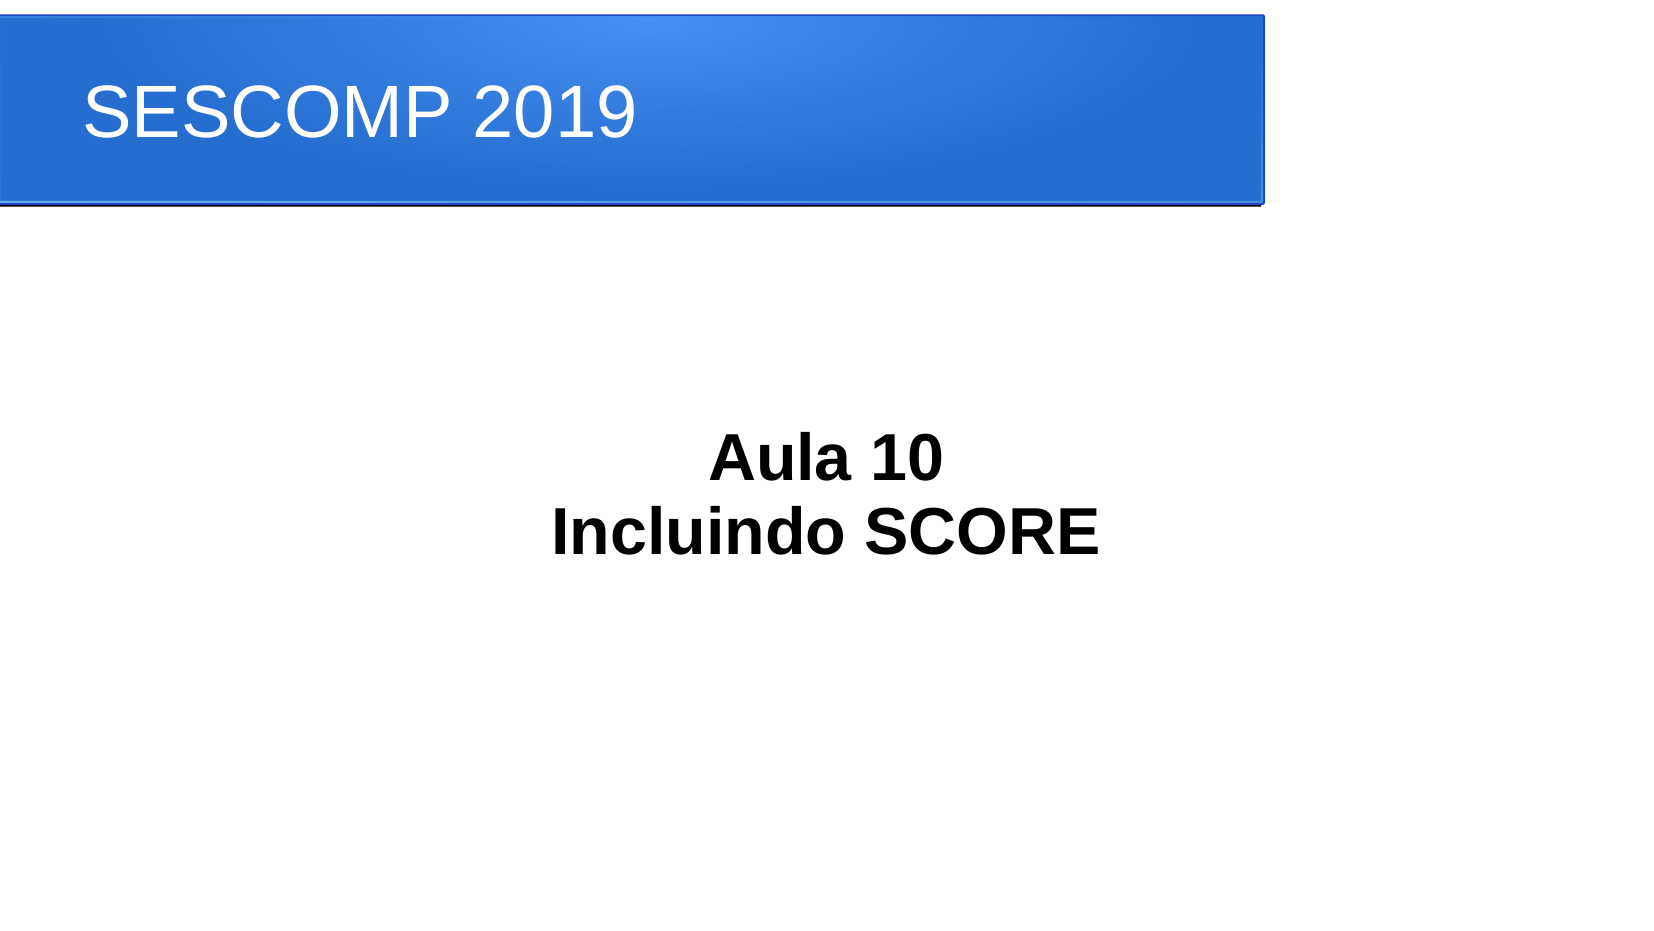

# SESCOMP 2019
Aula 10
Incluindo SCORE